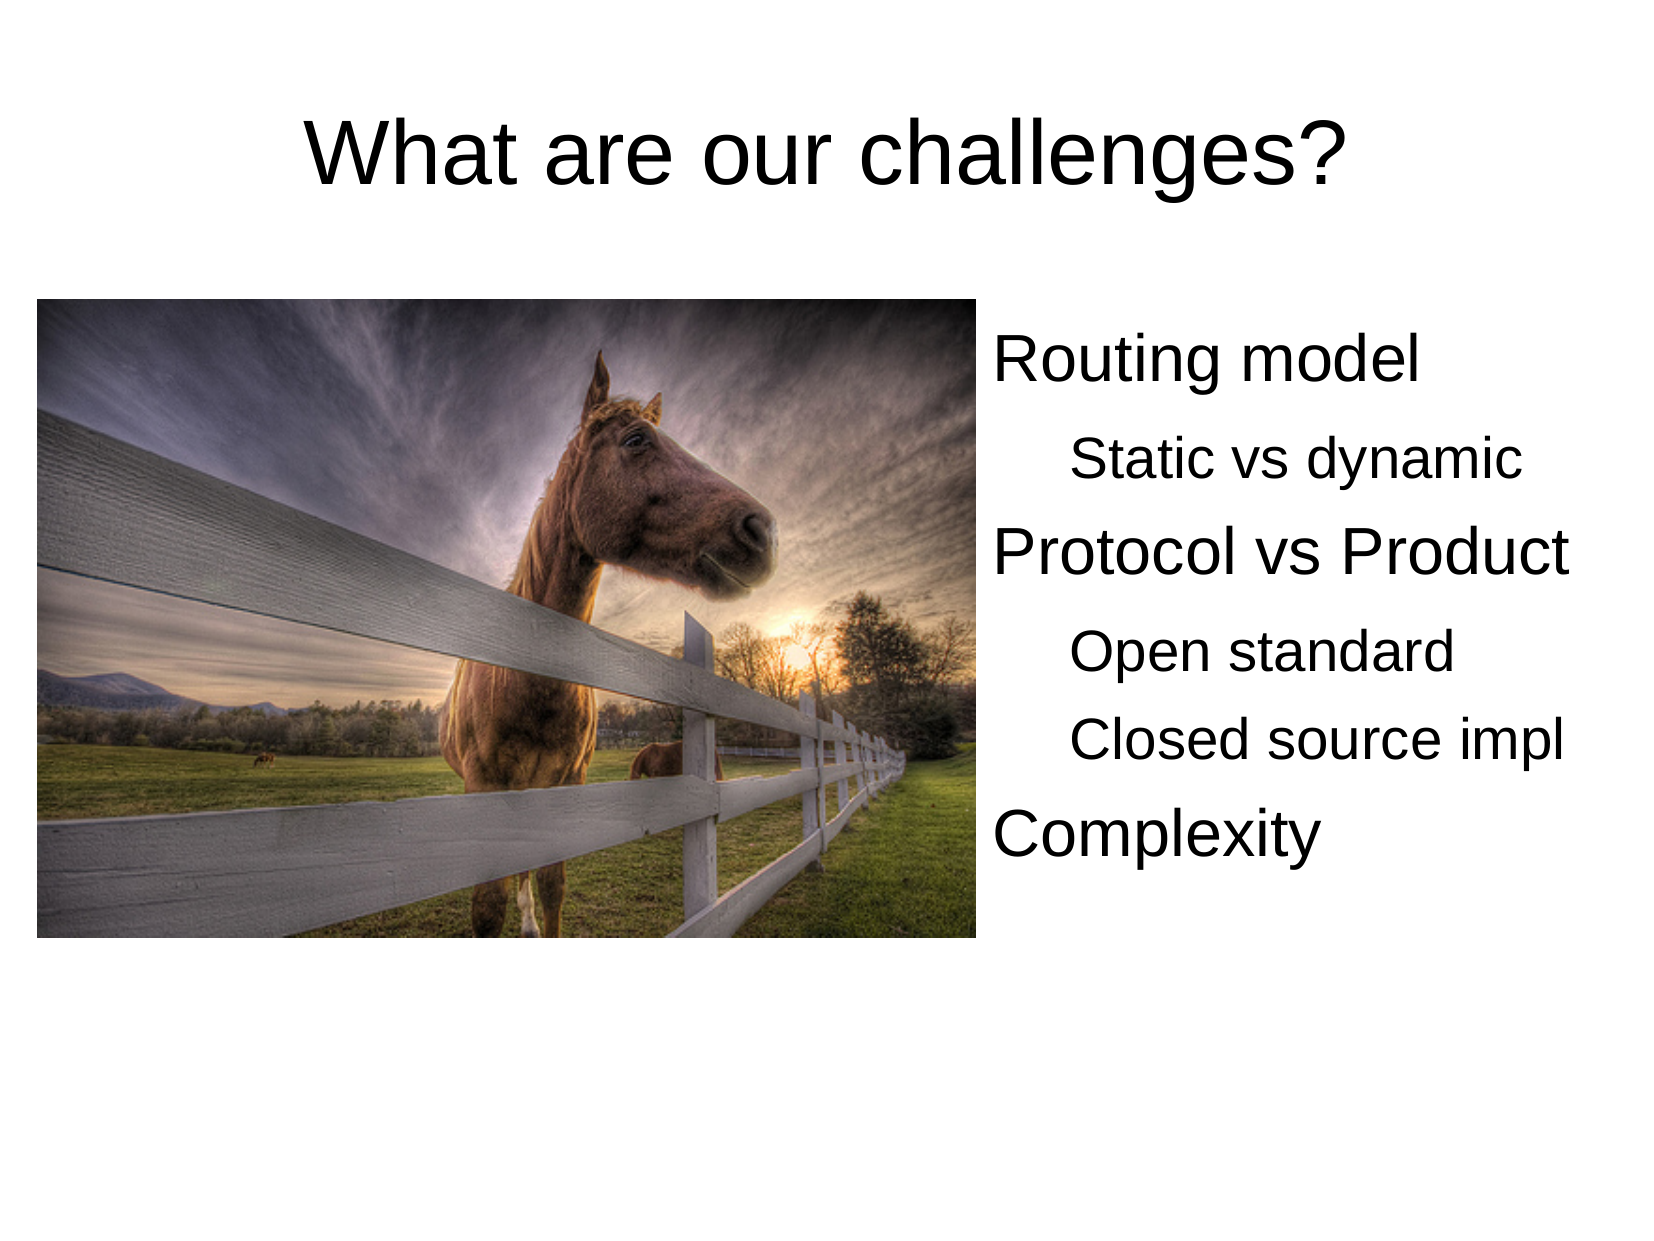

# What are our challenges?
Routing model
Static vs dynamic
Protocol vs Product
Open standard
Closed source impl
Complexity